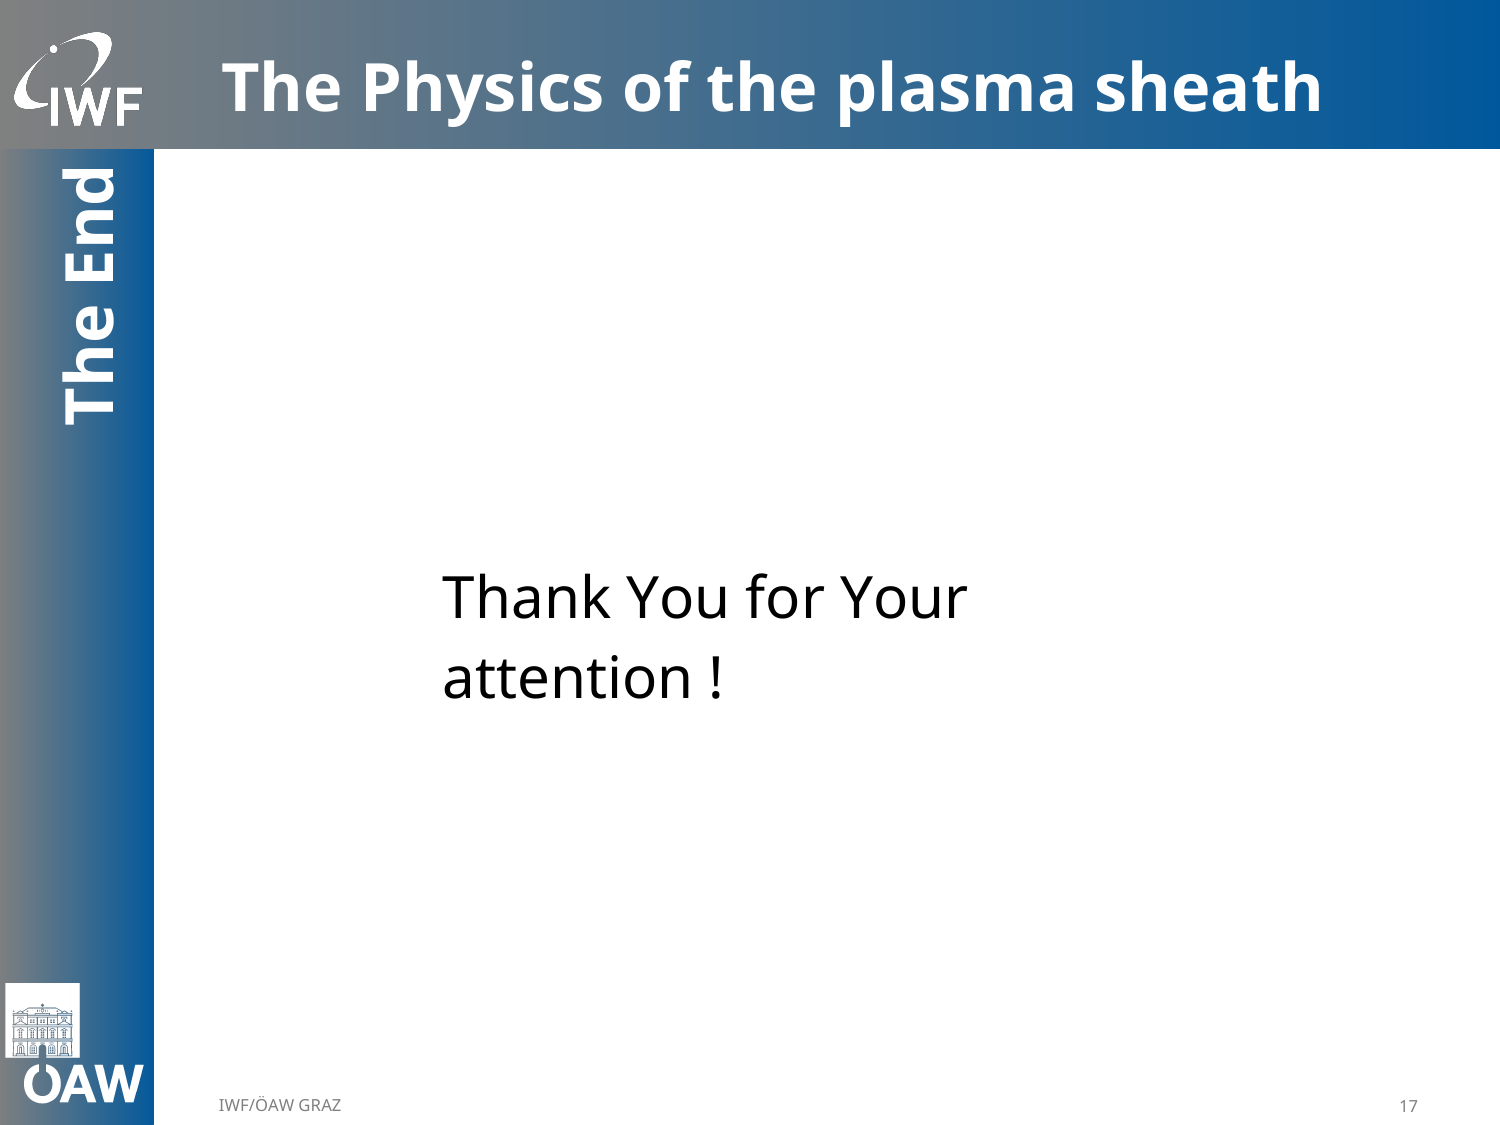

# The Physics of the plasma sheath
The End
Thank You for Your attention !
IWF/ÖAW GRAZ
17